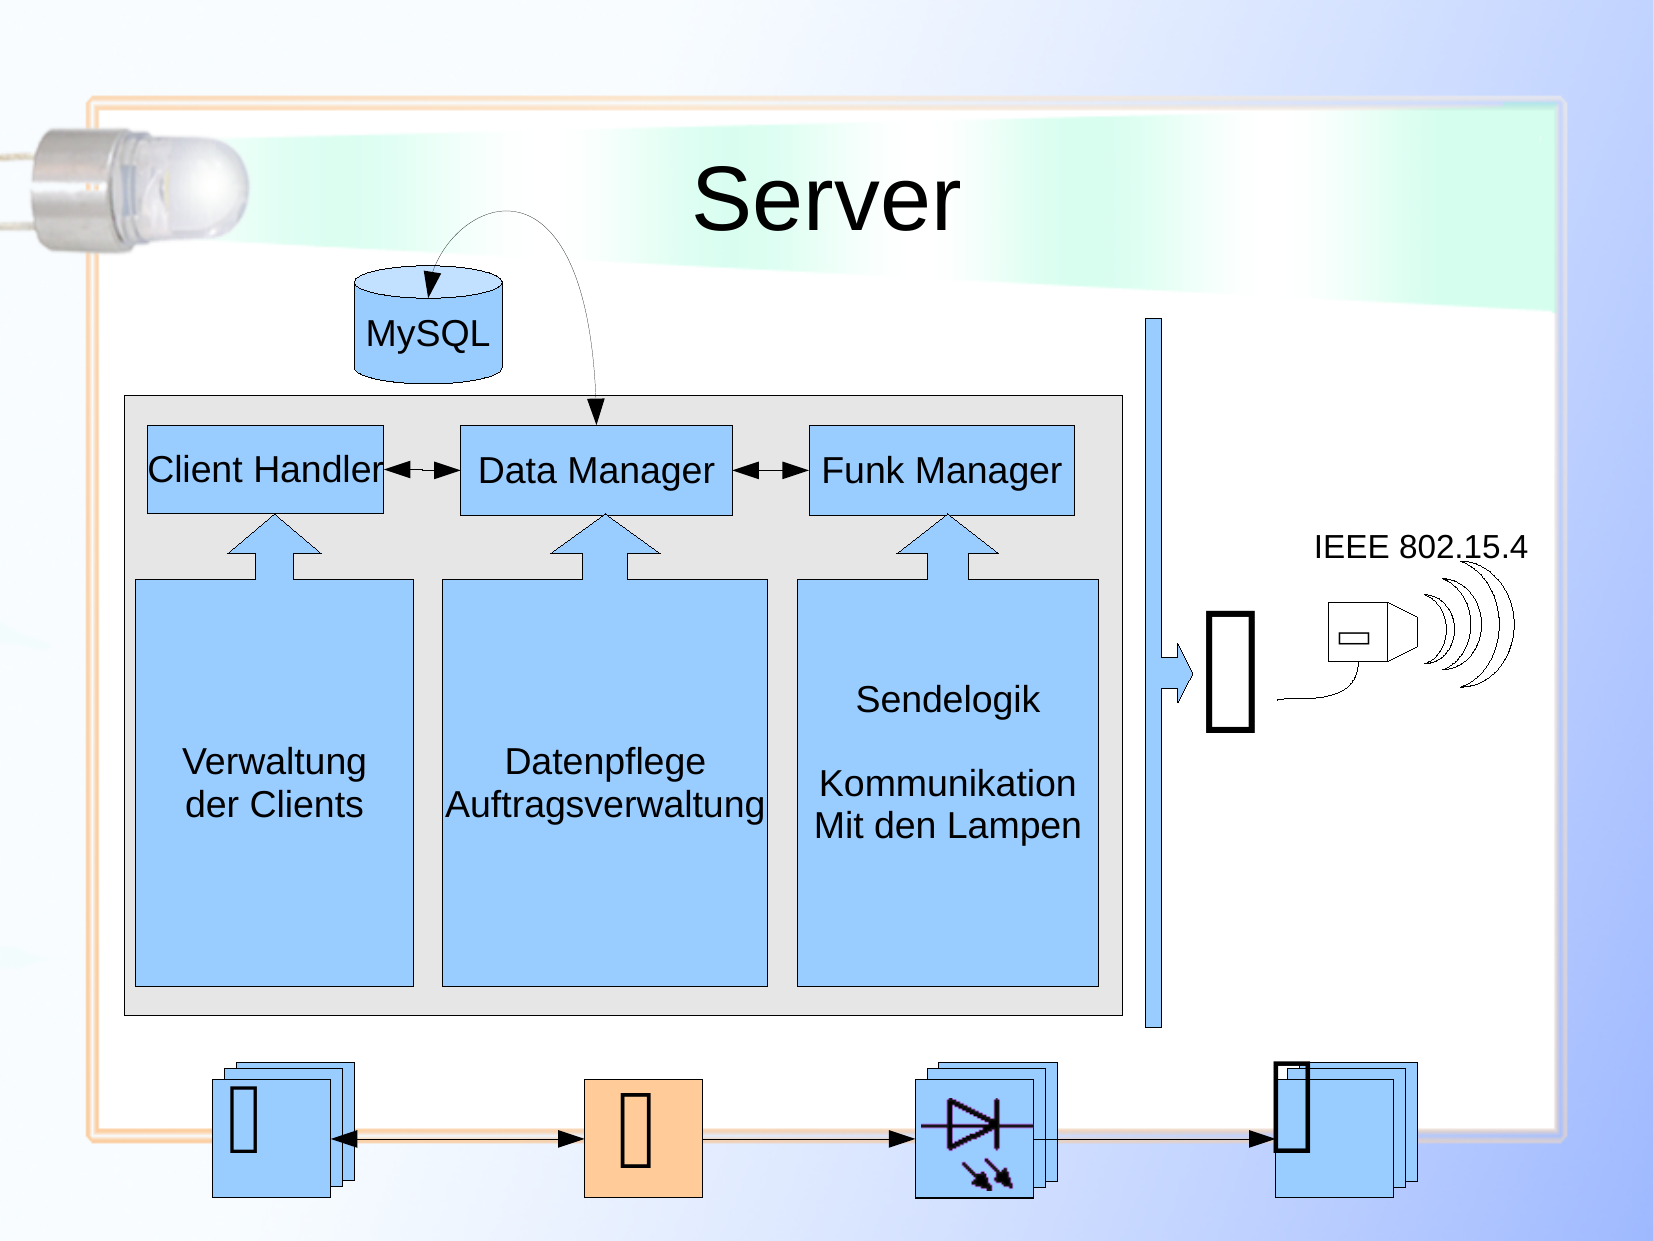

# Server
MySQL
Client Handler
Data Manager
Funk Manager
Verwaltung
der Clients
Datenpflege
Auftragsverwaltung
Sendelogik
Kommunikation
Mit den Lampen
IEEE 802.15.4



:
